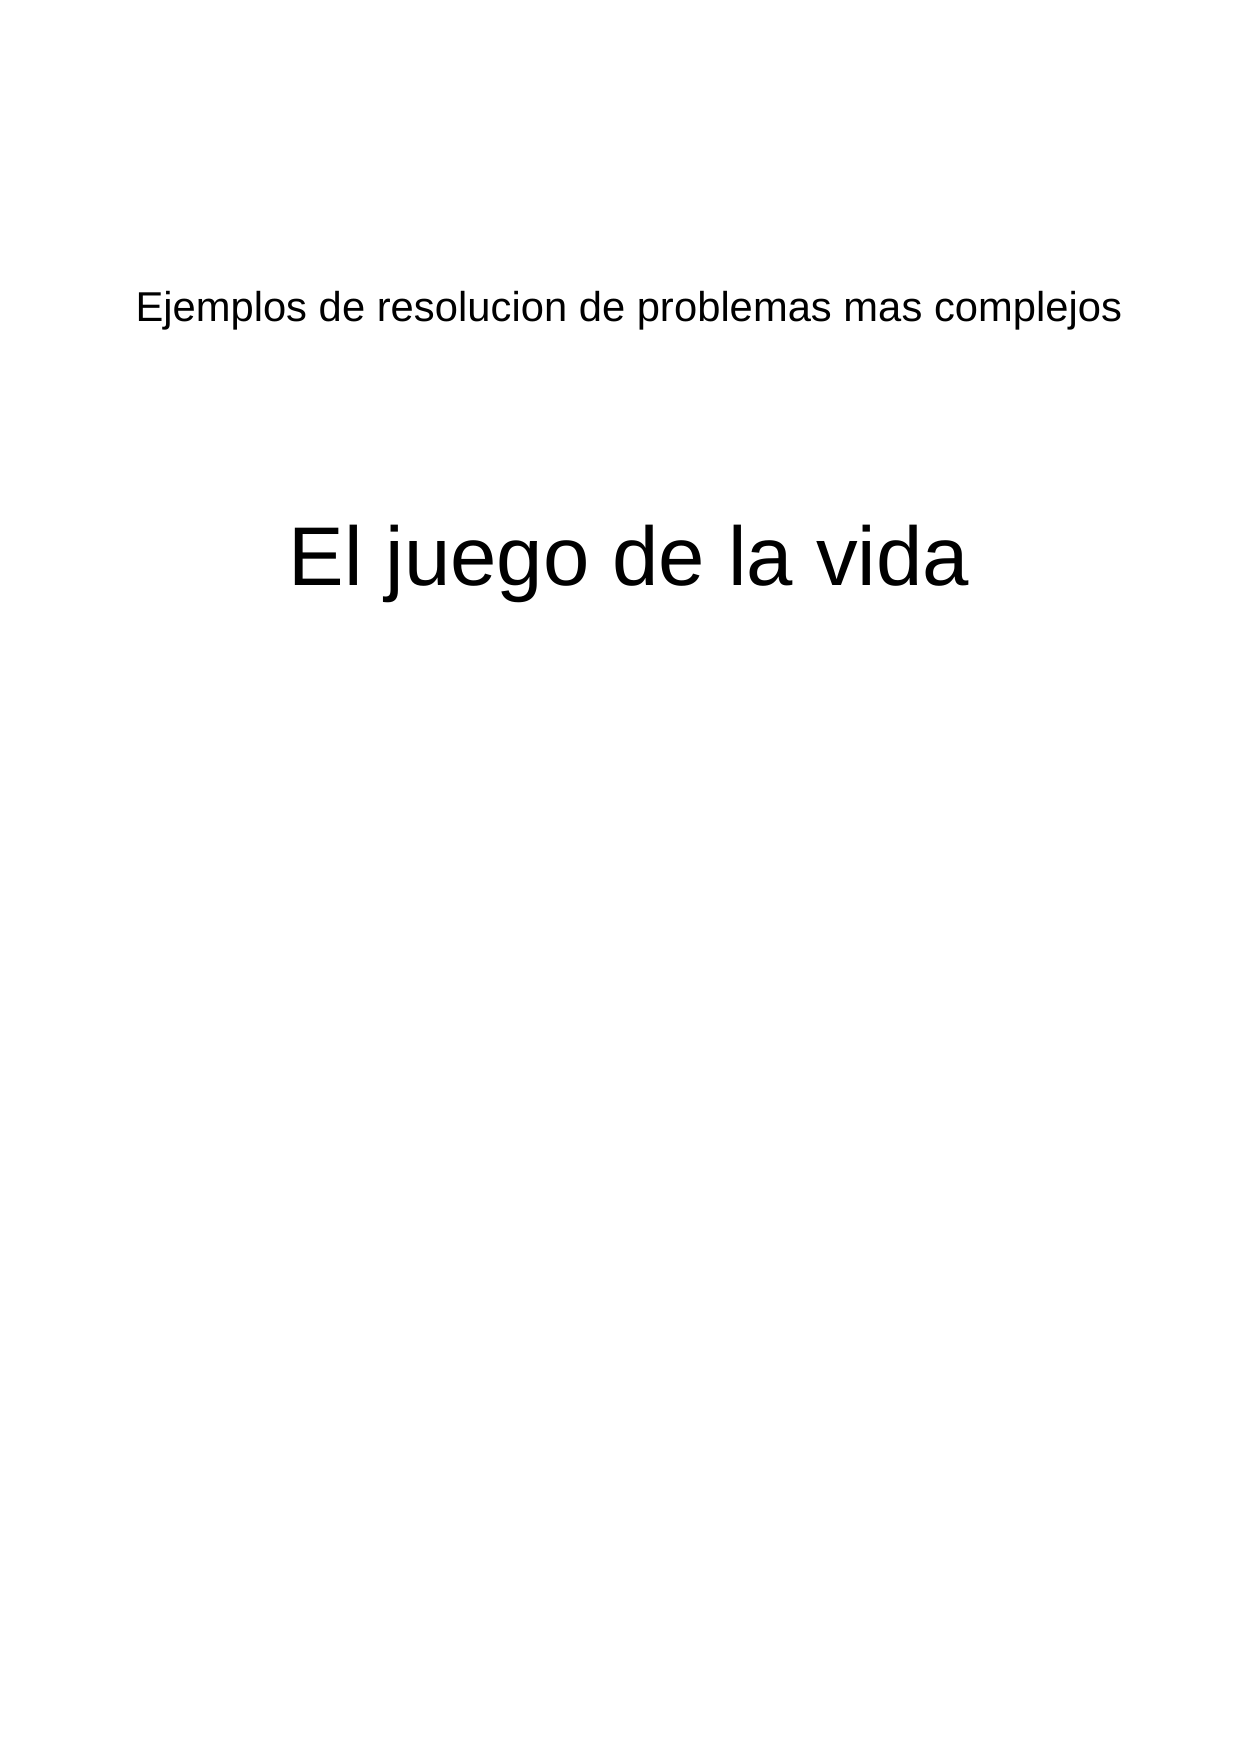

# Ejemplos de resolucion de problemas mas complejos El juego de la vida